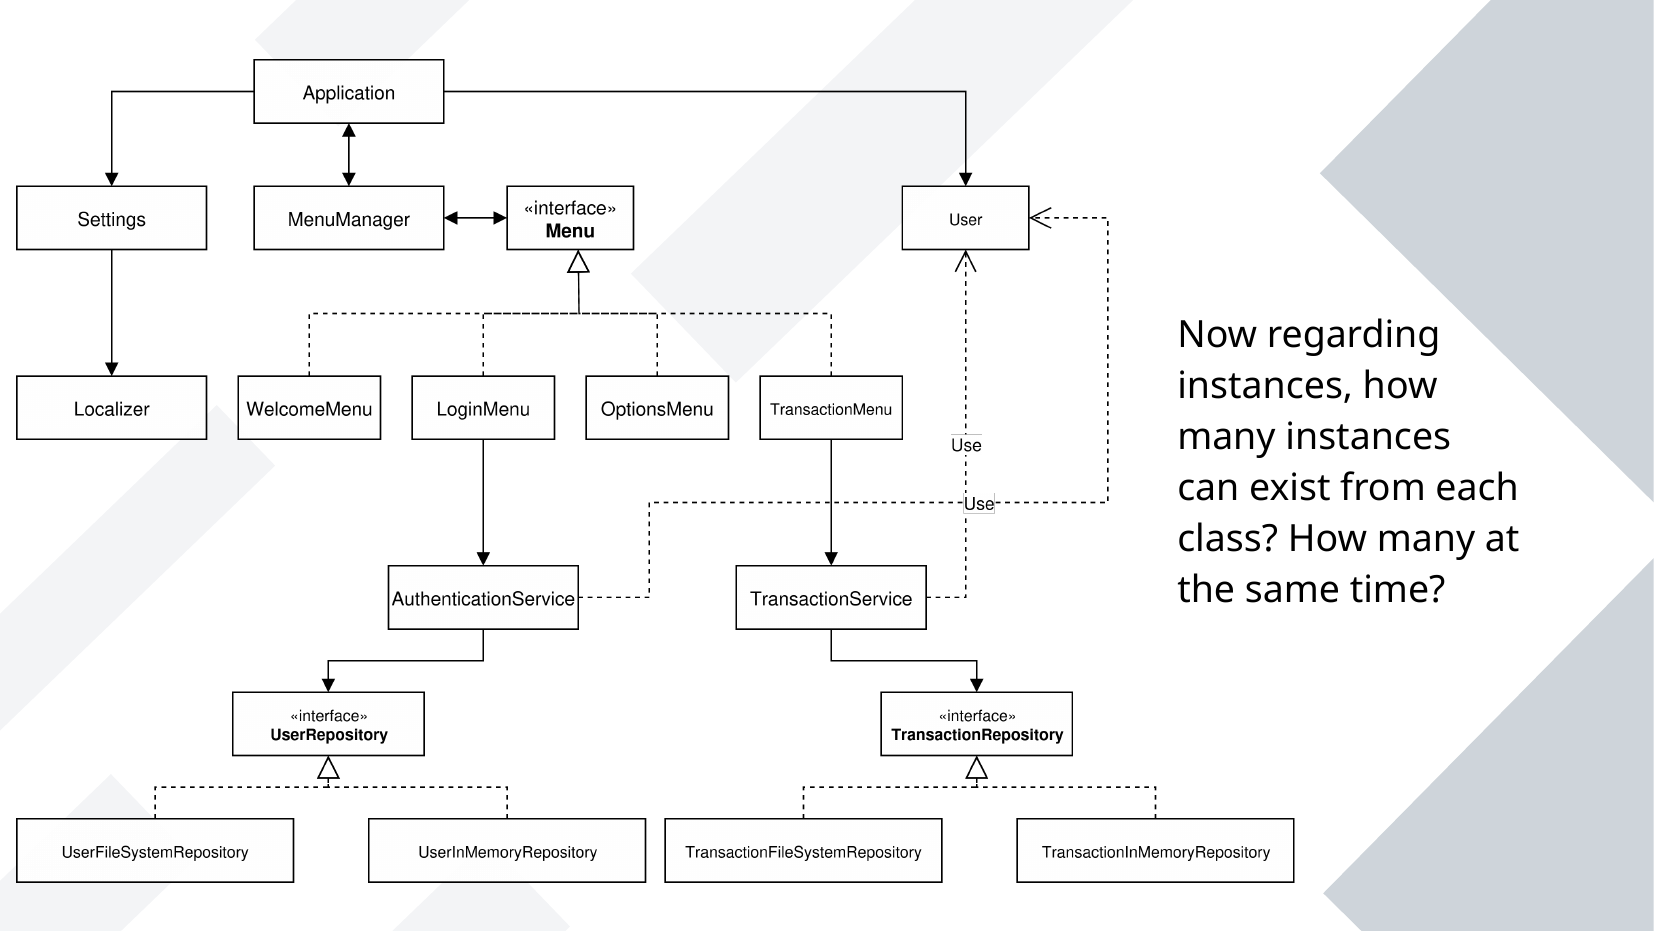

Now regarding instances, how many instances can exist from each class? How many at the same time?